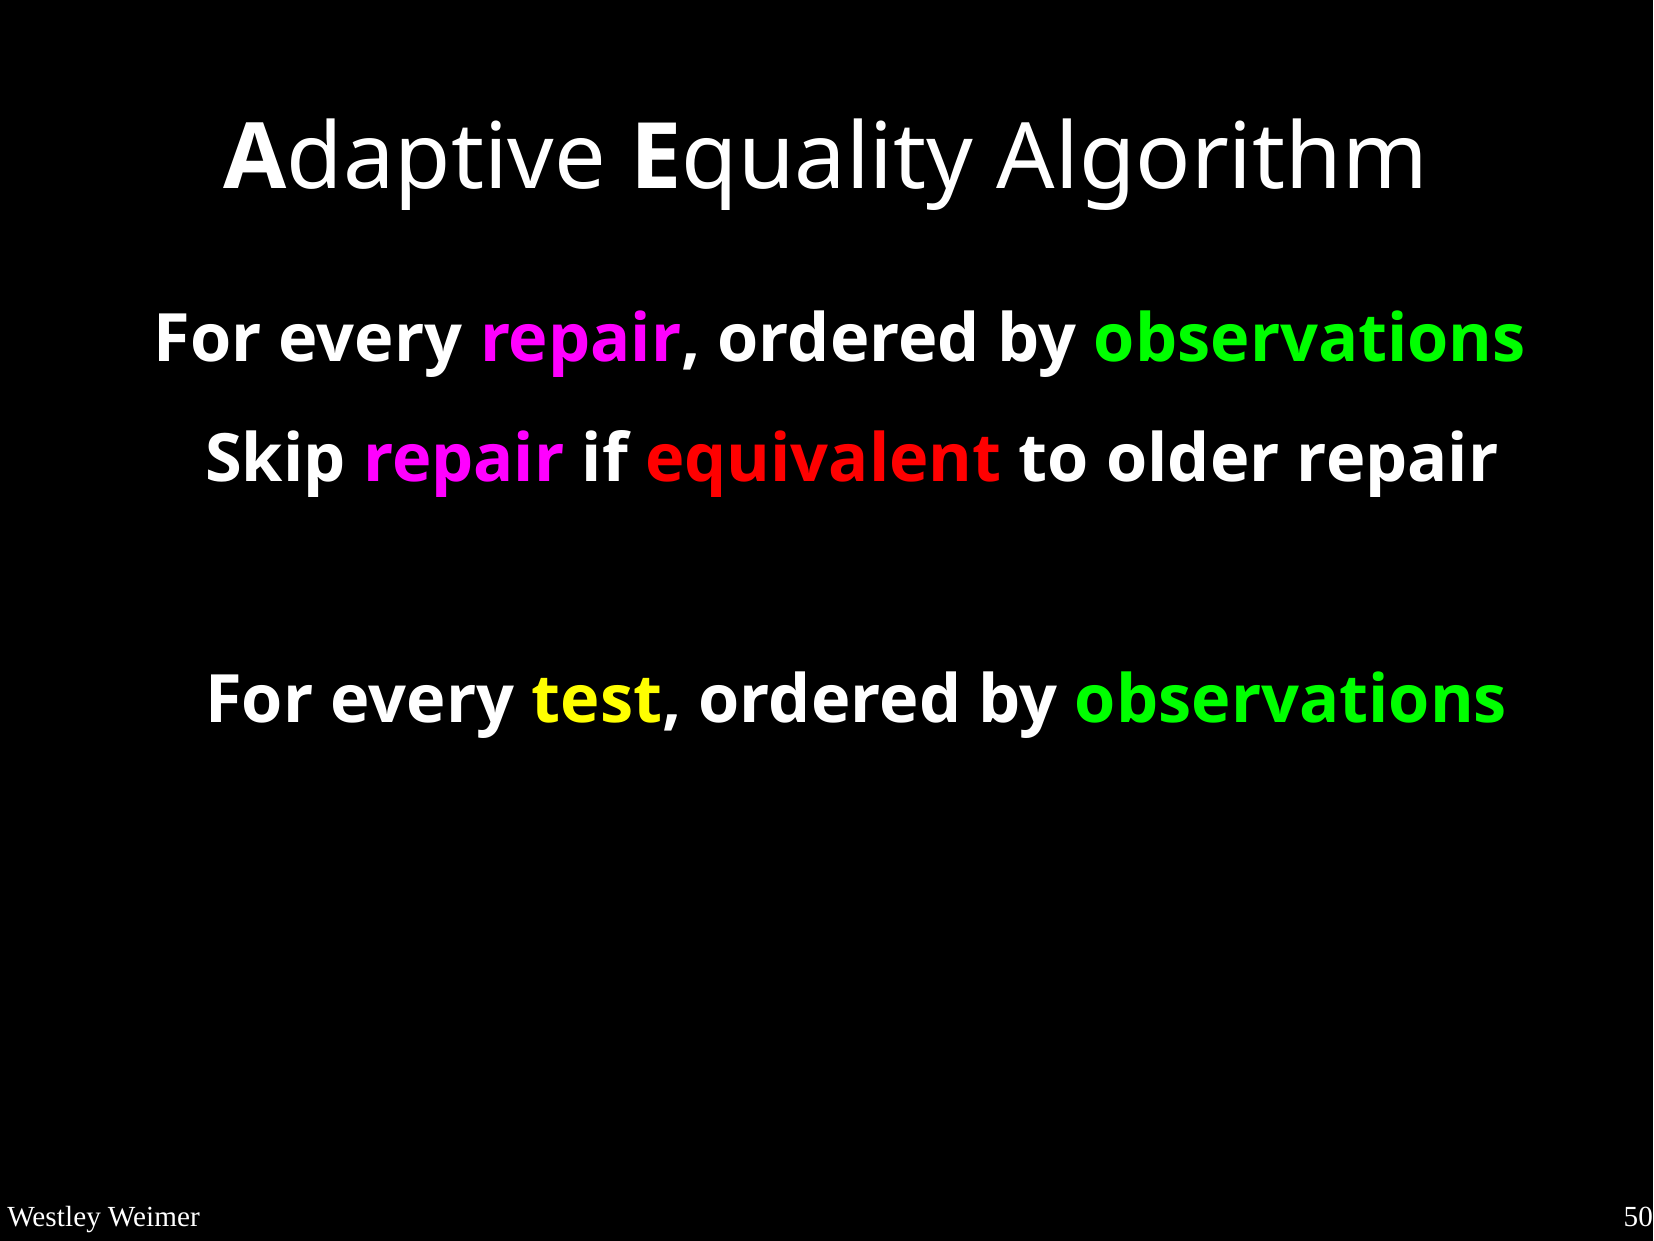

# Adaptive Equality Algorithm
For every repair, ordered by observations
 Skip repair if equivalent to older repair
 For every test, ordered by observations
50